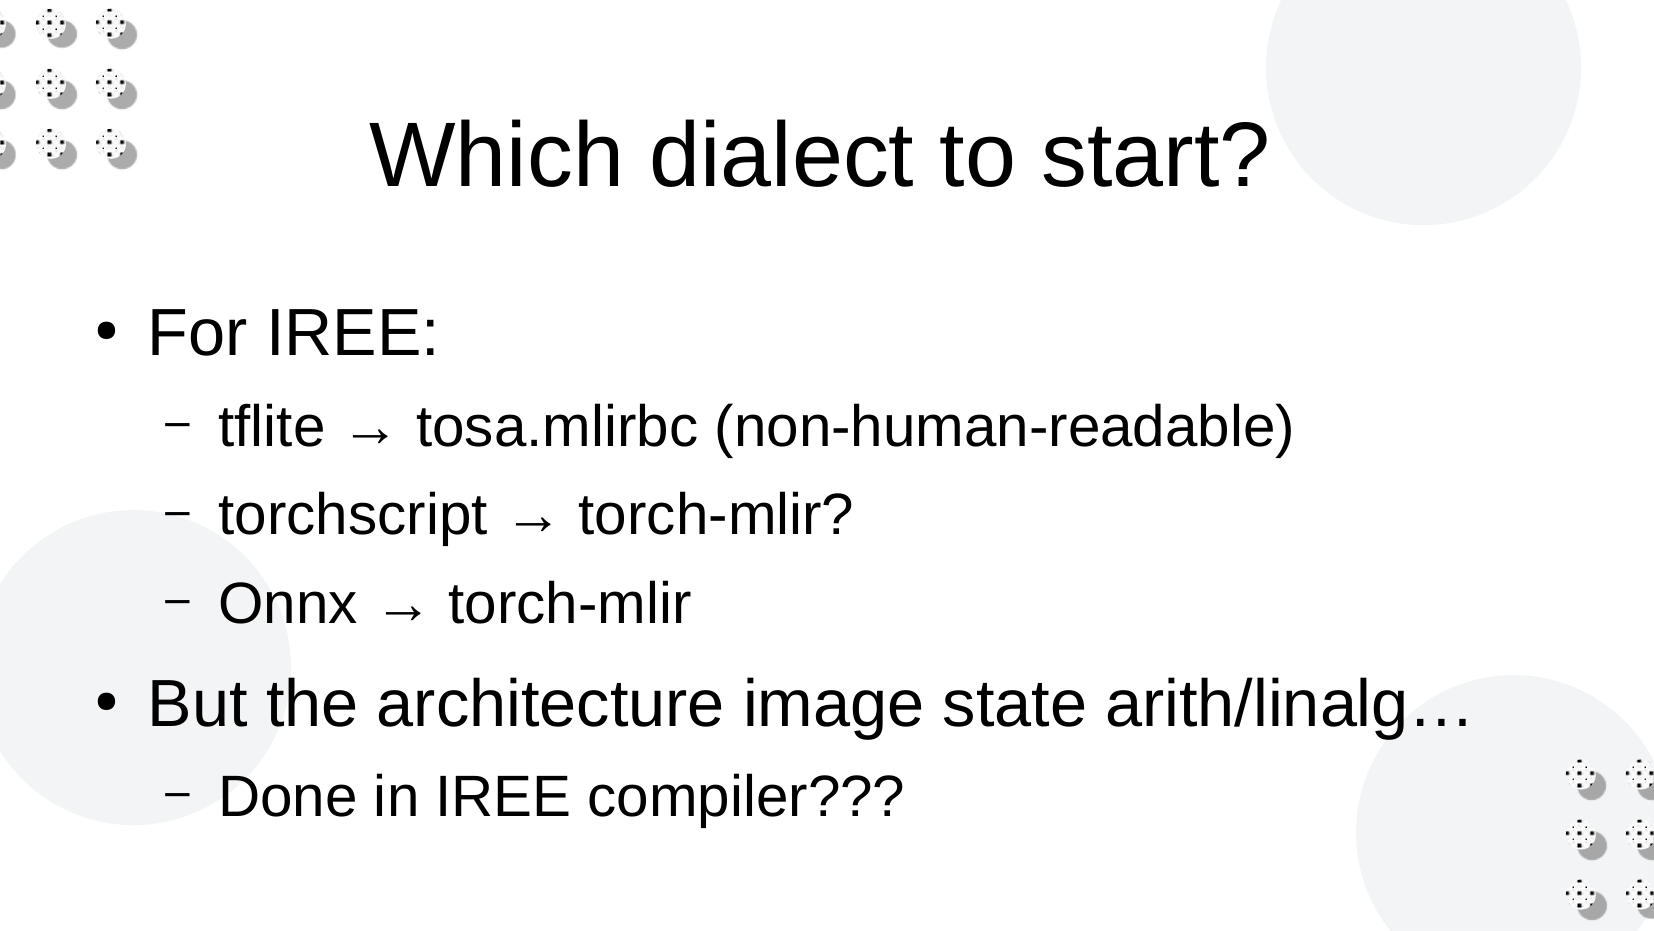

# Which dialect to start?
For IREE:
tflite → tosa.mlirbc (non-human-readable)
torchscript → torch-mlir?
Onnx → torch-mlir
But the architecture image state arith/linalg…
Done in IREE compiler???